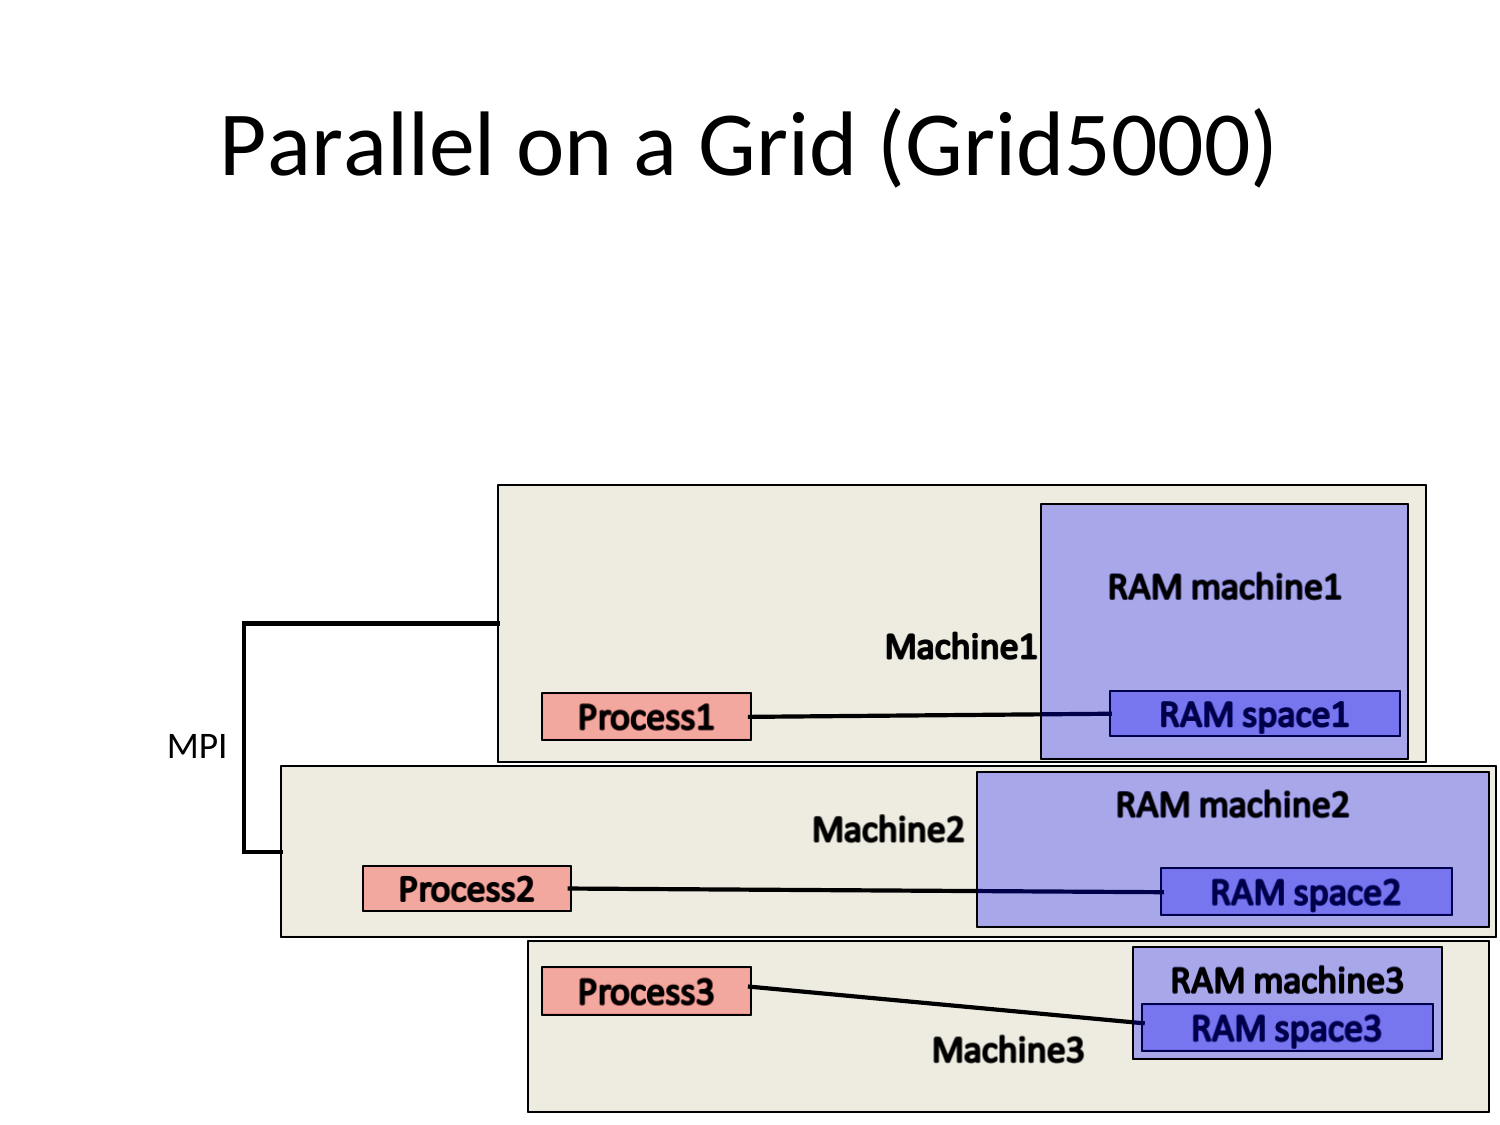

# Parallel on a Grid (Grid5000)
MPI